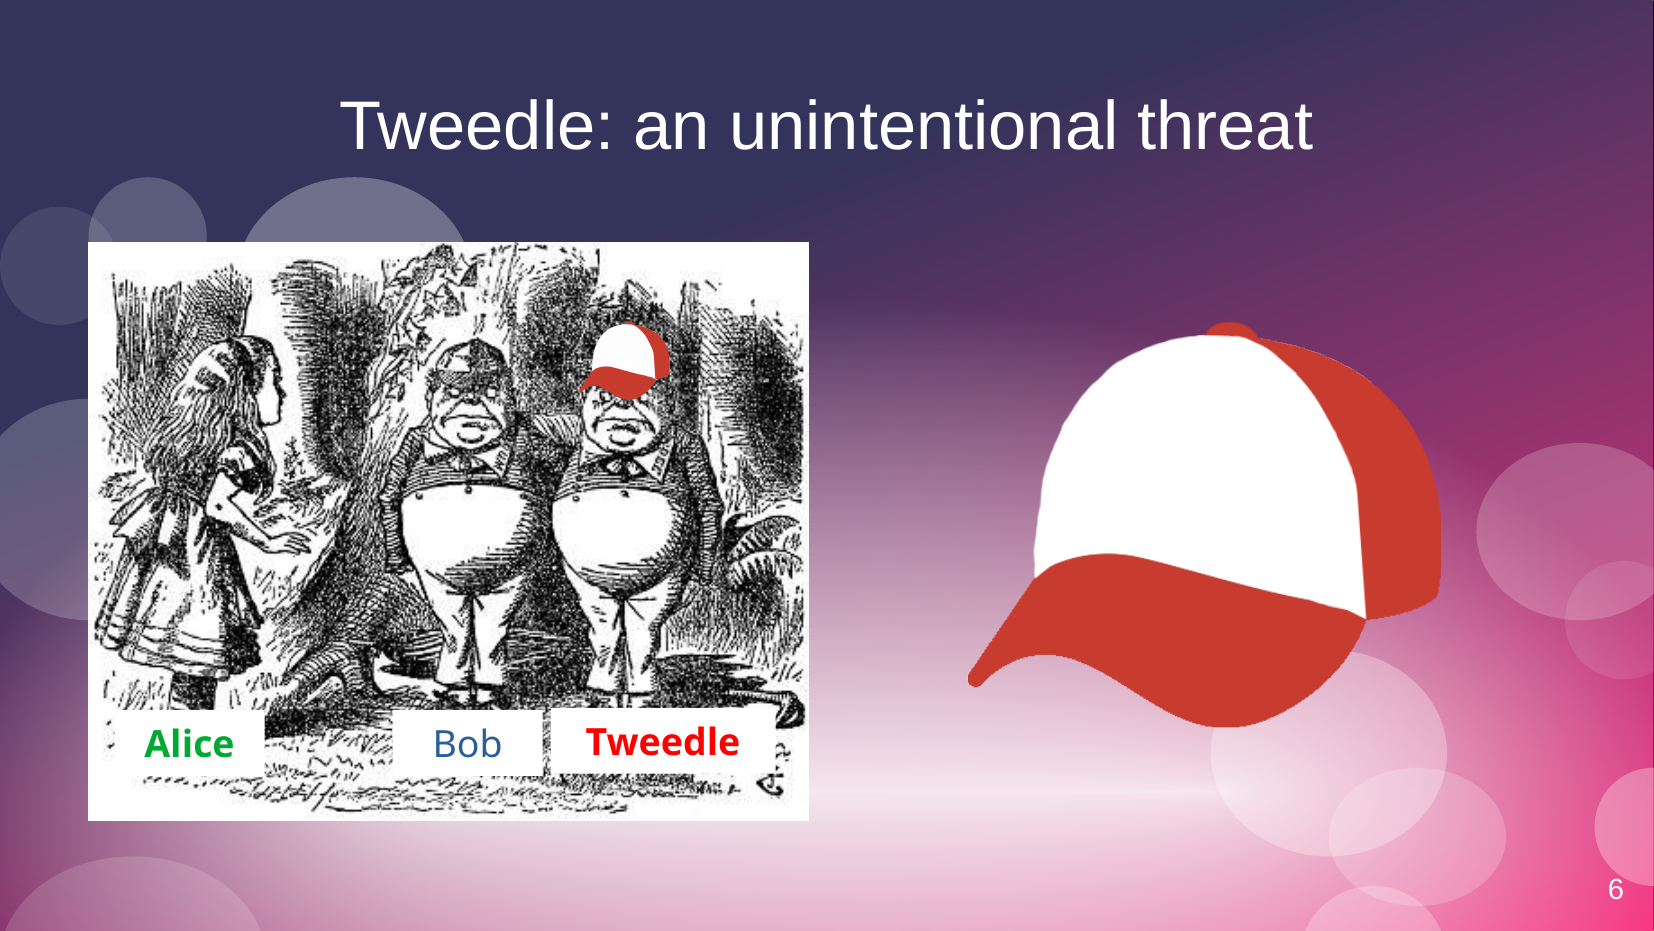

# Tweedle: an unintentional threat
Tweedle
Alice
Bob